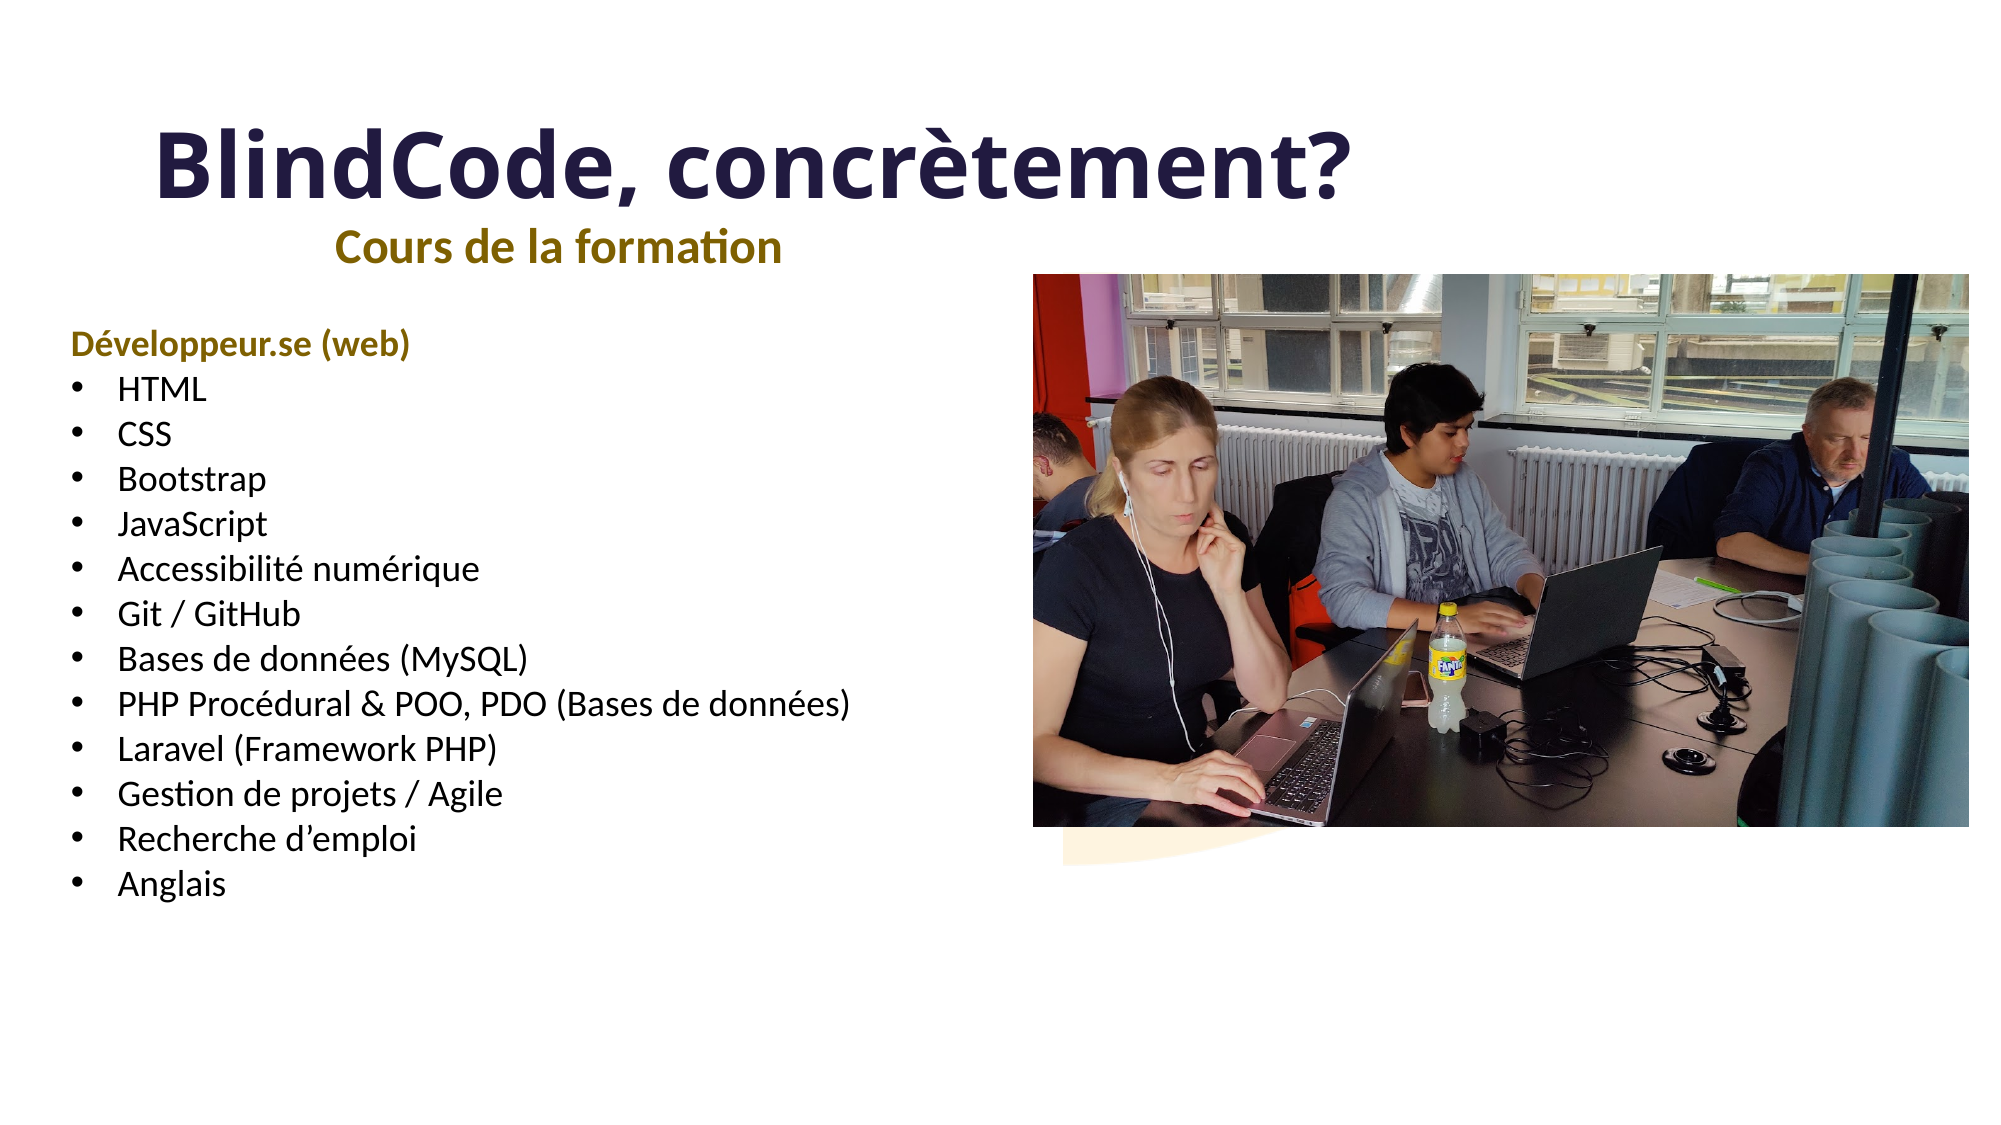

# BlindCode, concrètement?
Cours de la formation
Développeur.se (web)
HTML
CSS
Bootstrap
JavaScript
Accessibilité numérique
Git / GitHub
Bases de données (MySQL)
PHP Procédural & POO, PDO (Bases de données)
Laravel (Framework PHP)
Gestion de projets / Agile
Recherche d’emploi
Anglais